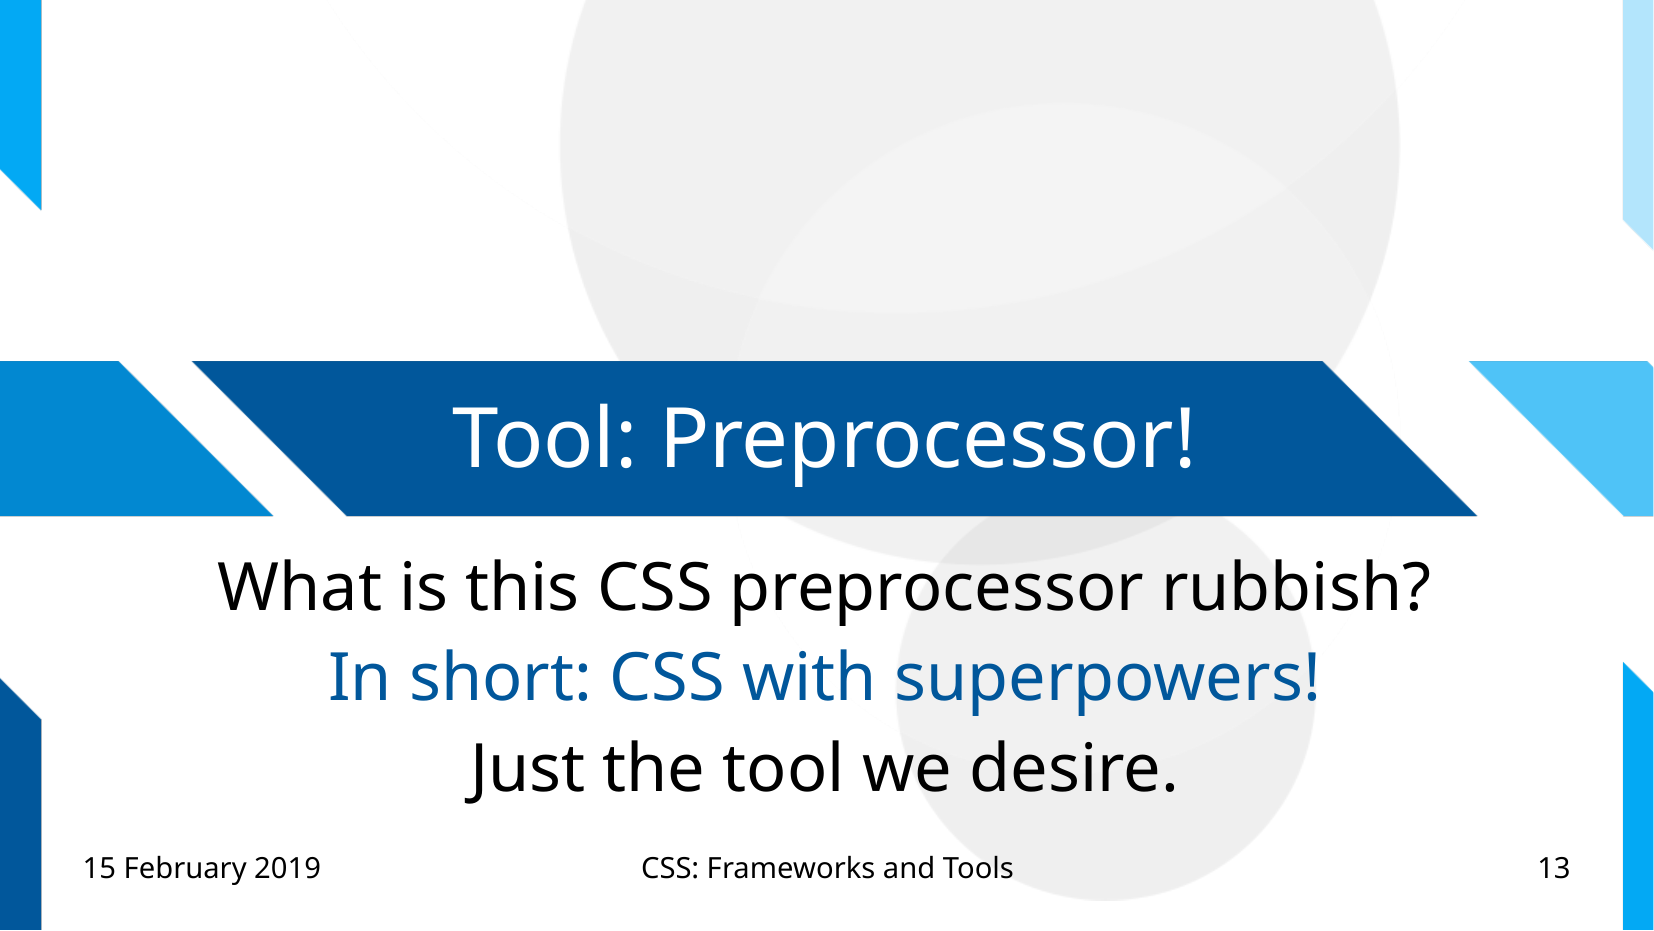

# Tool: Preprocessor!
What is this CSS preprocessor rubbish?
In short: CSS with superpowers!
Just the tool we desire.
15 February 2019
CSS: Frameworks and Tools
13